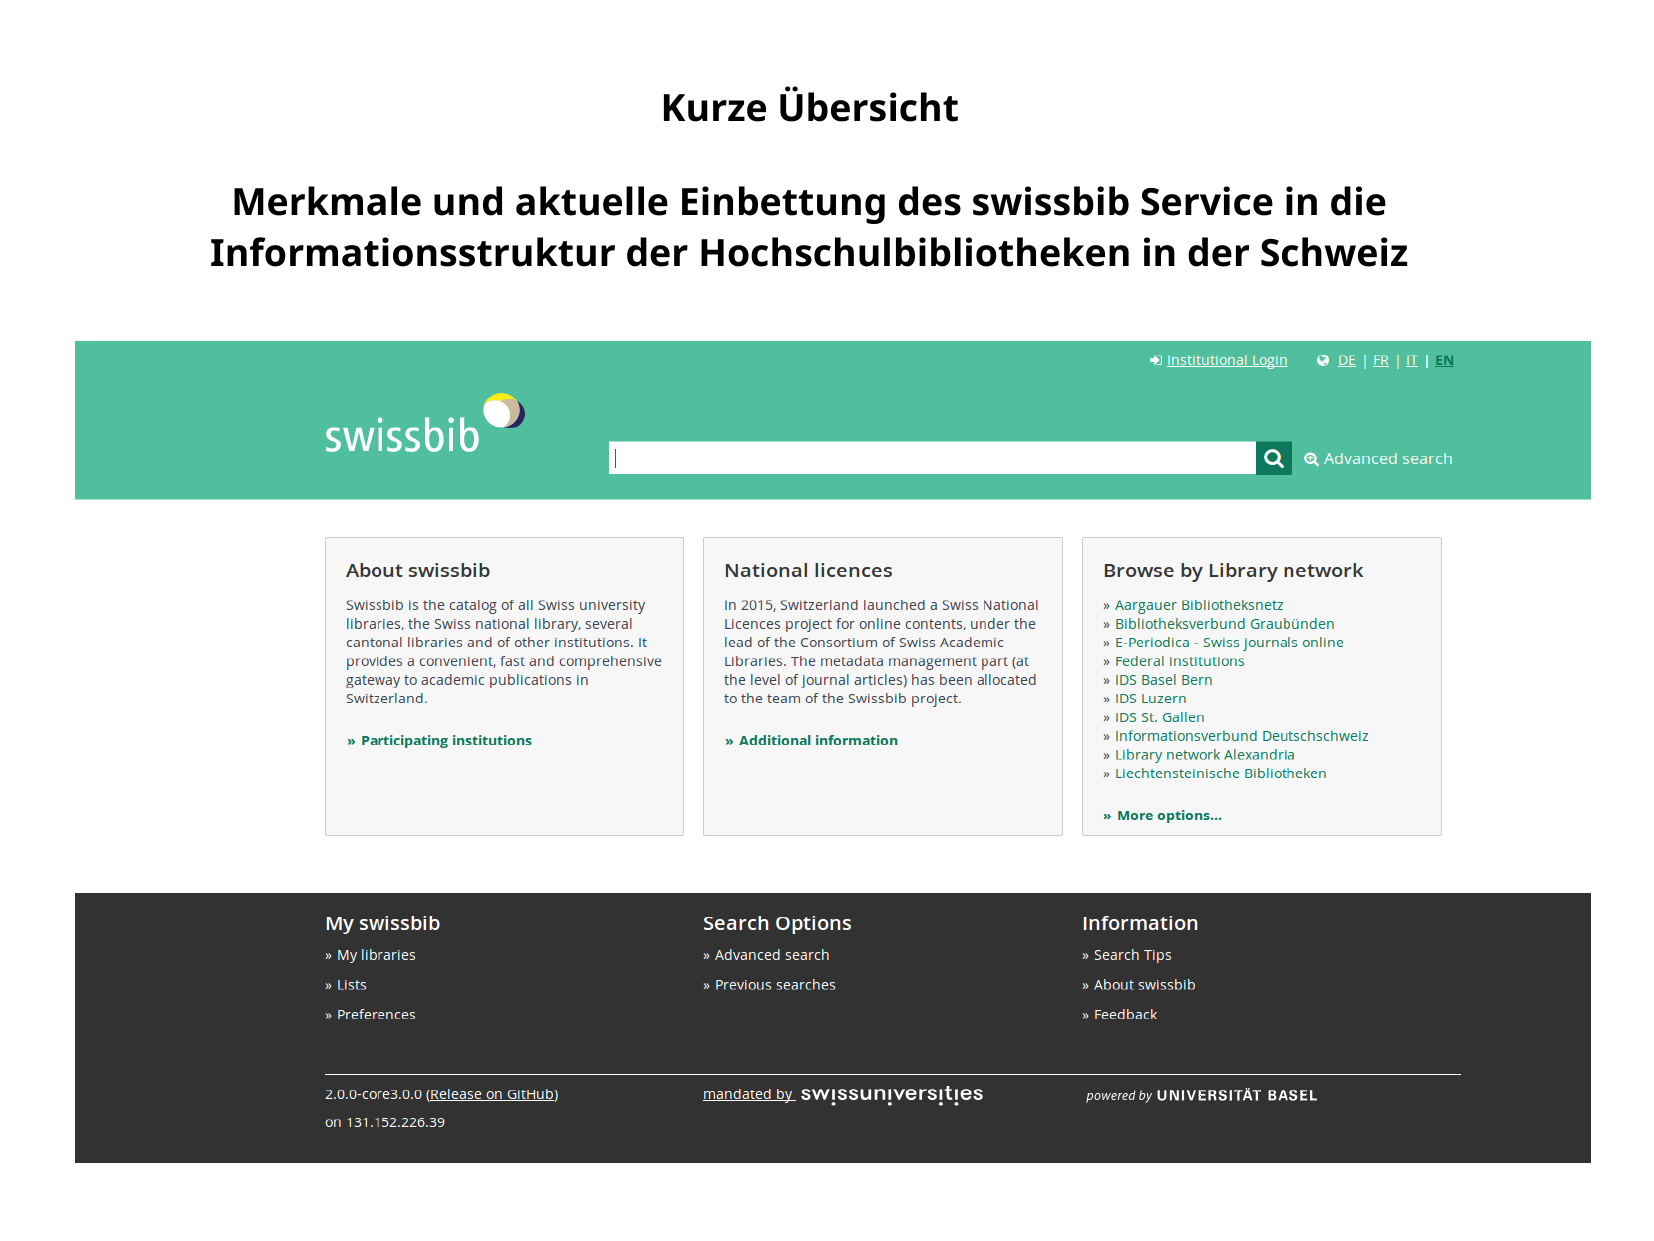

# Kurze Übersicht
Merkmale und aktuelle Einbettung des swissbib Service in die Informationsstruktur der Hochschulbibliotheken in der Schweiz